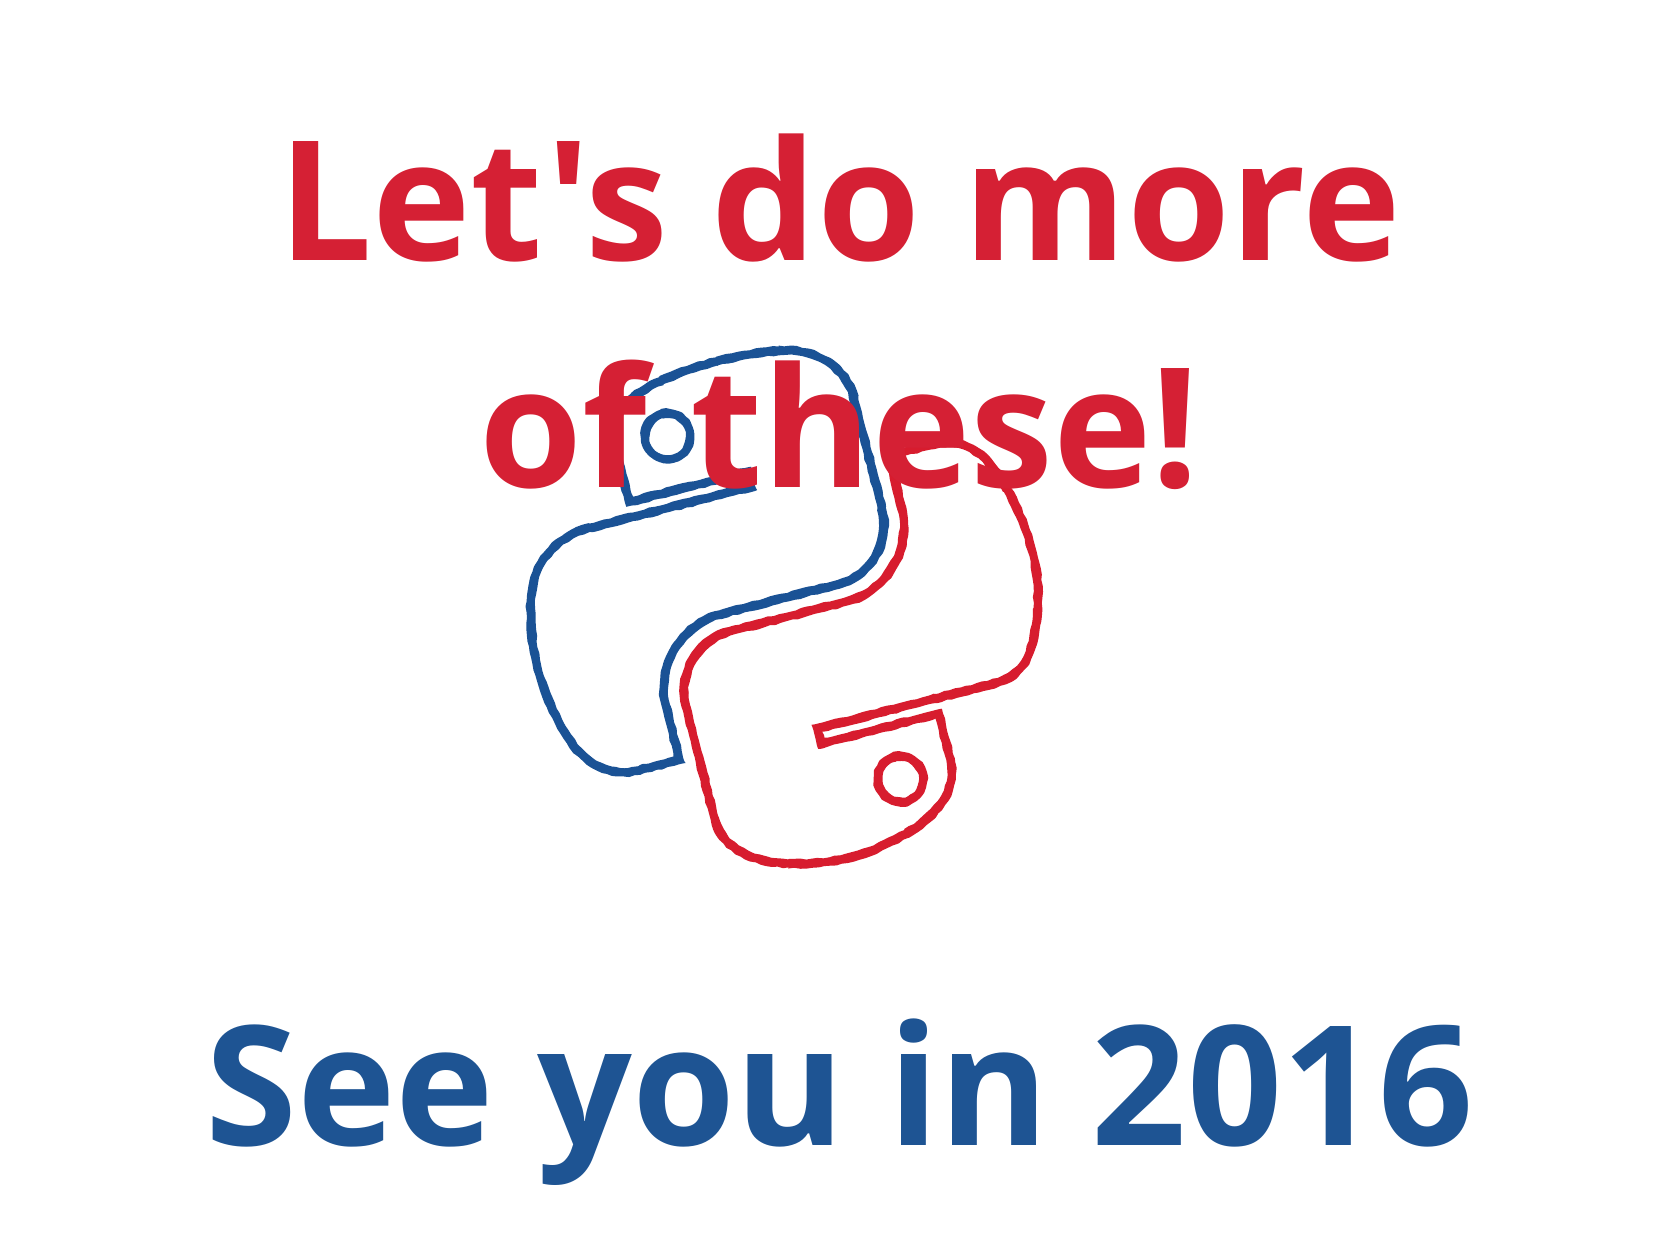

Let's do more of these!
See you in 2016